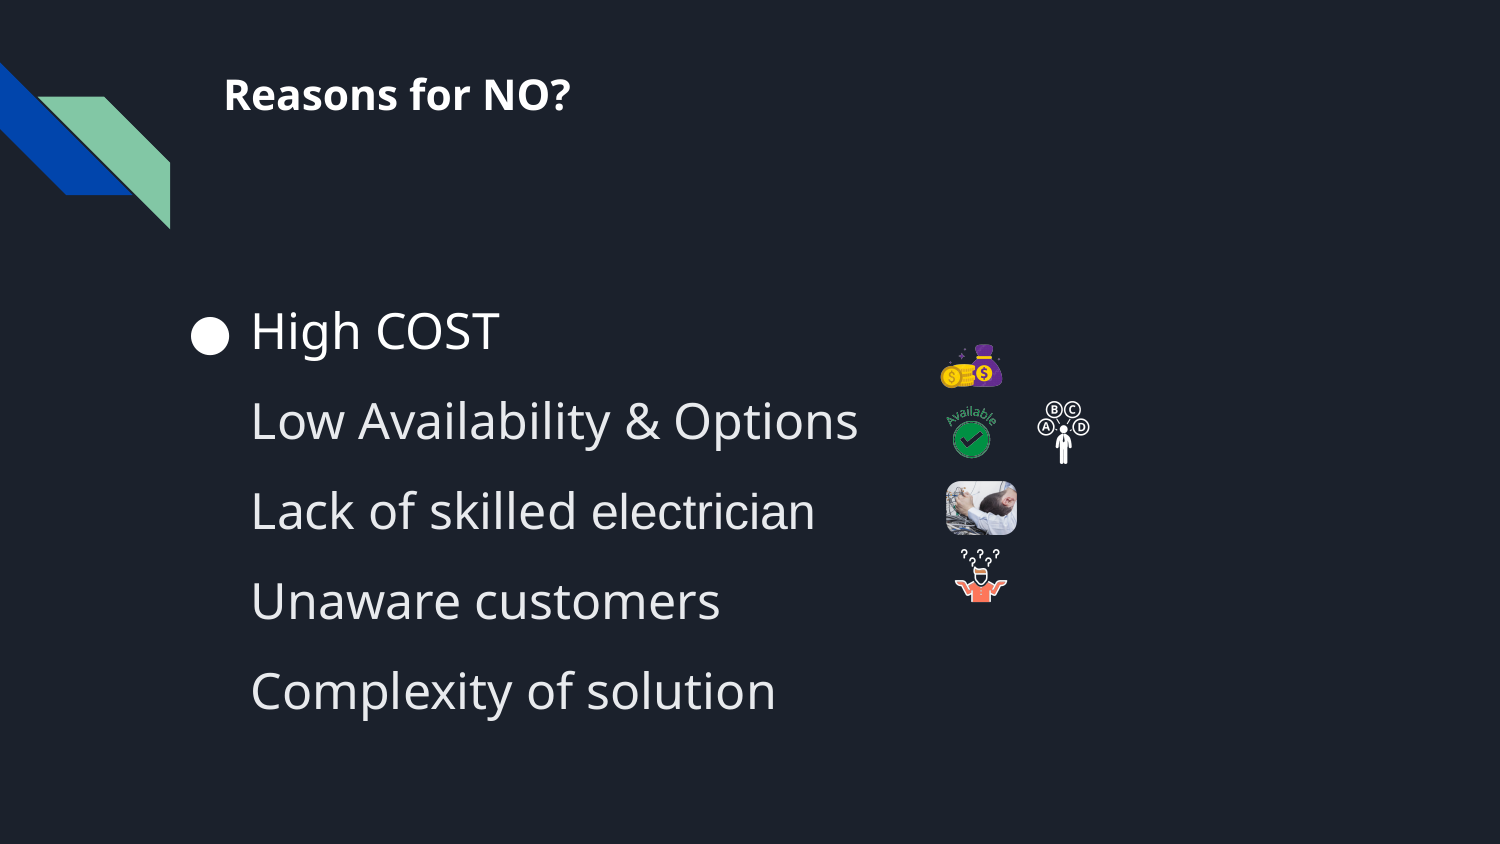

# Reasons for NO?
High COST
Low Availability & Options
Lack of skilled electrician
Unaware customers
Complexity of solution